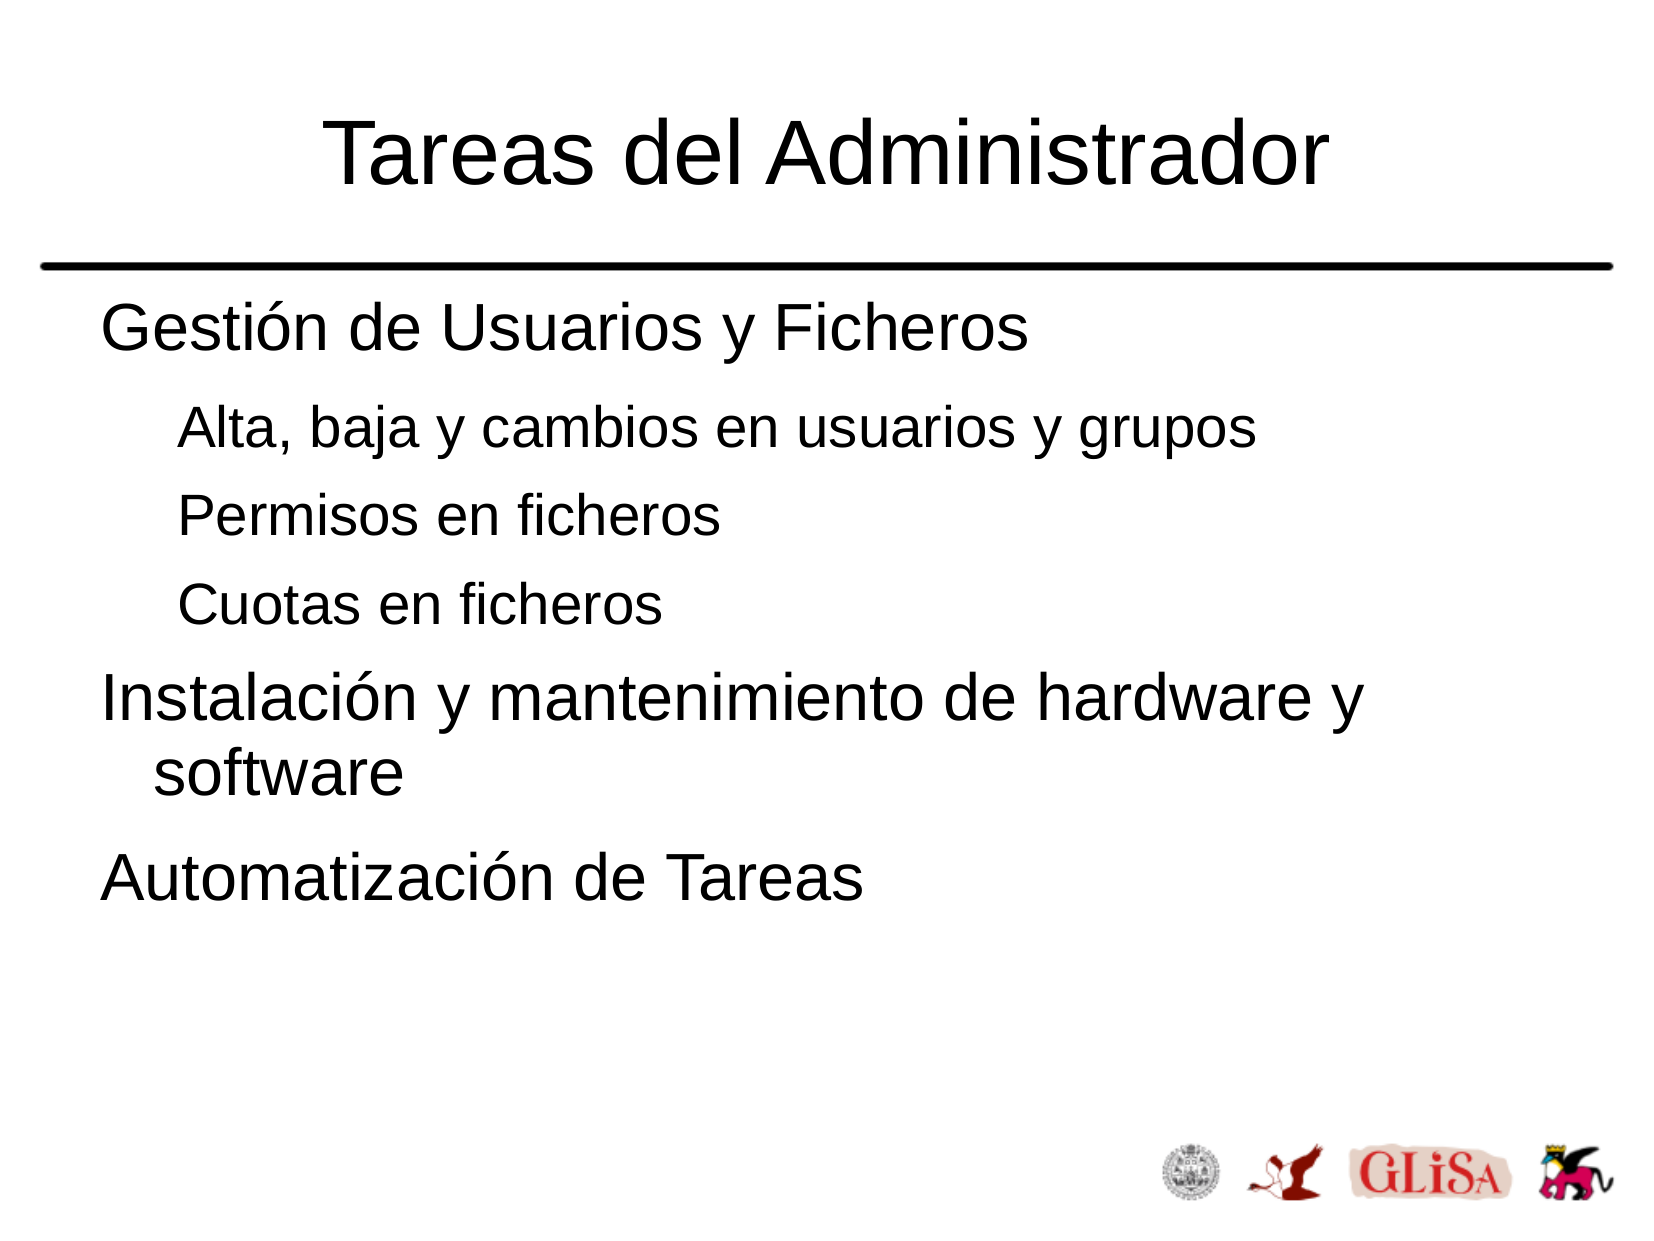

# Tareas del Administrador
Gestión de Usuarios y Ficheros
Alta, baja y cambios en usuarios y grupos
Permisos en ficheros
Cuotas en ficheros
Instalación y mantenimiento de hardware y software
Automatización de Tareas